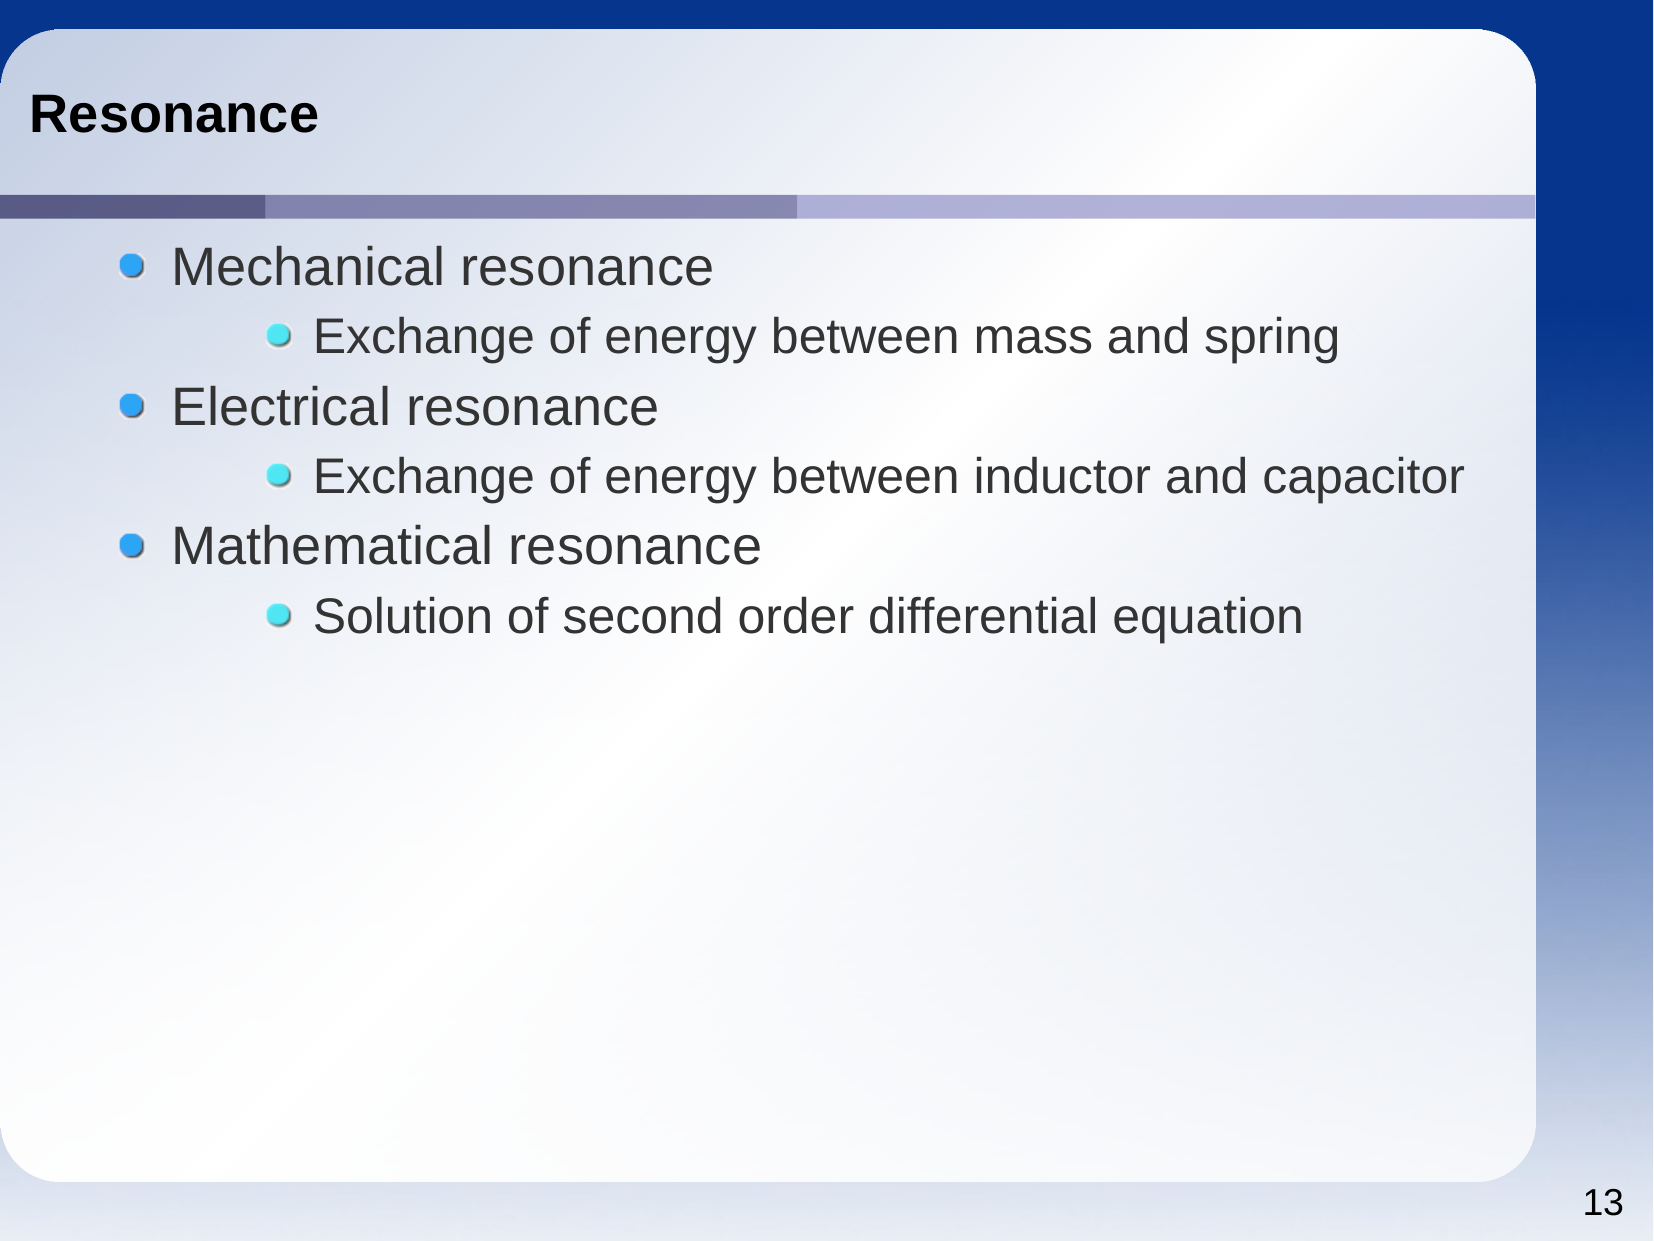

# Resonance
Mechanical resonance
Exchange of energy between mass and spring
Electrical resonance
Exchange of energy between inductor and capacitor
Mathematical resonance
Solution of second order differential equation
13